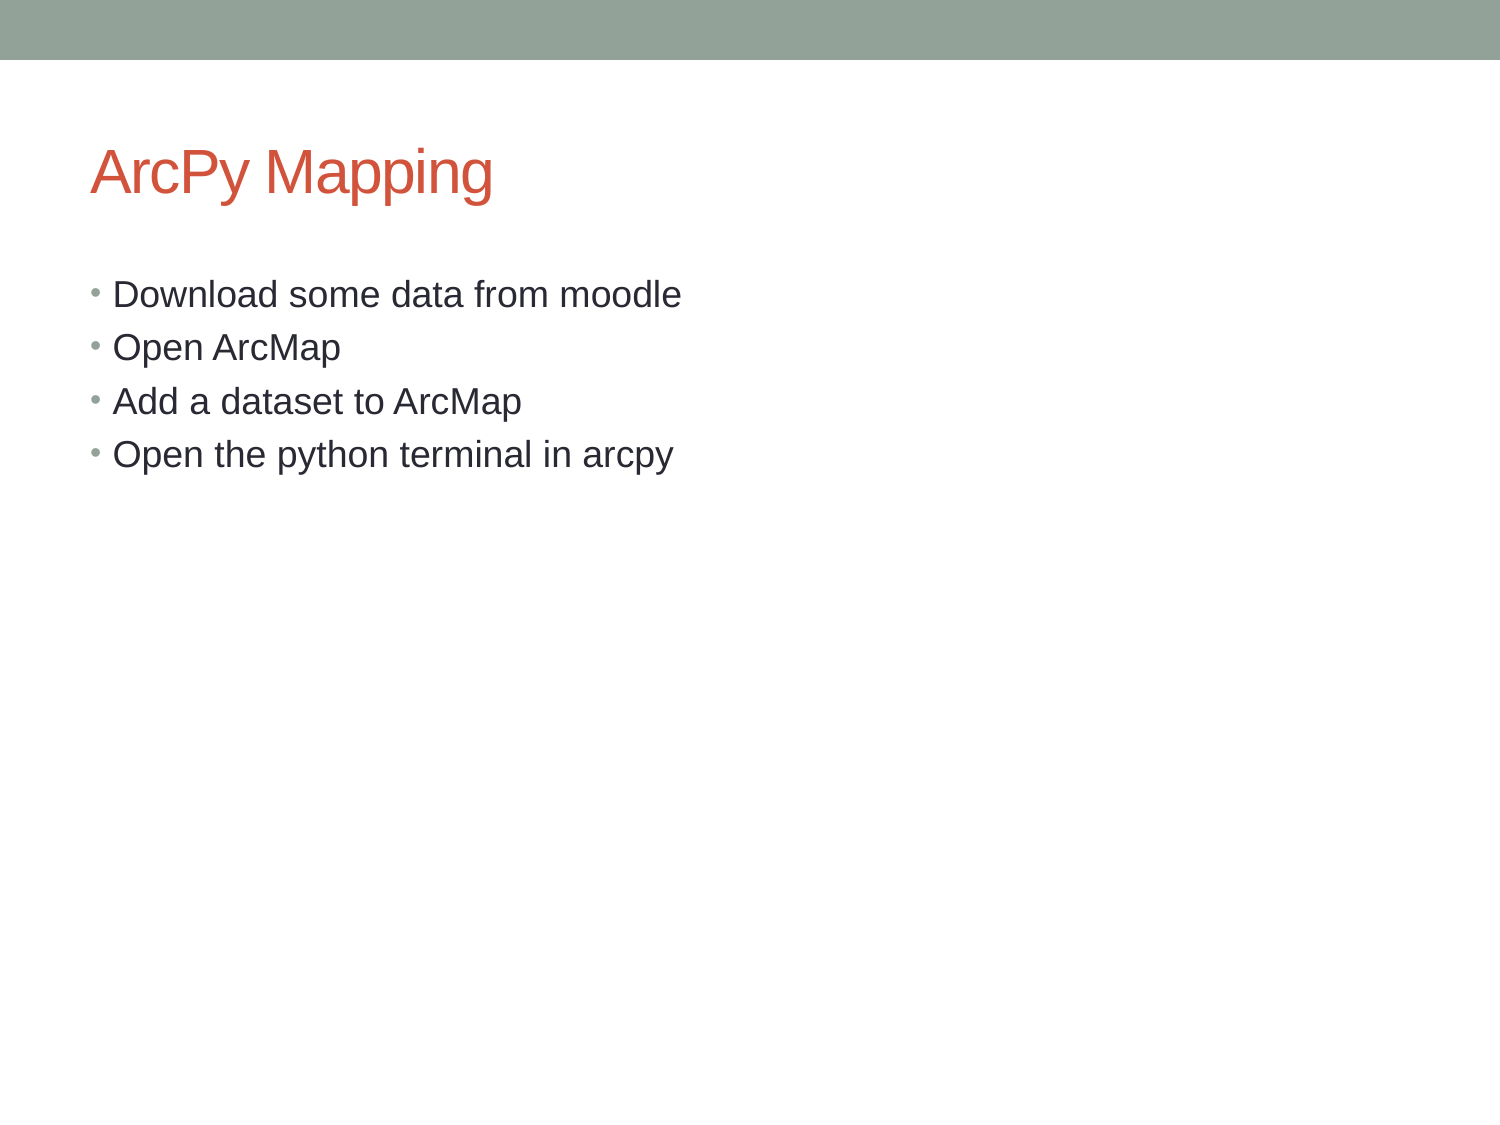

# ArcPy Mapping
Download some data from moodle
Open ArcMap
Add a dataset to ArcMap
Open the python terminal in arcpy